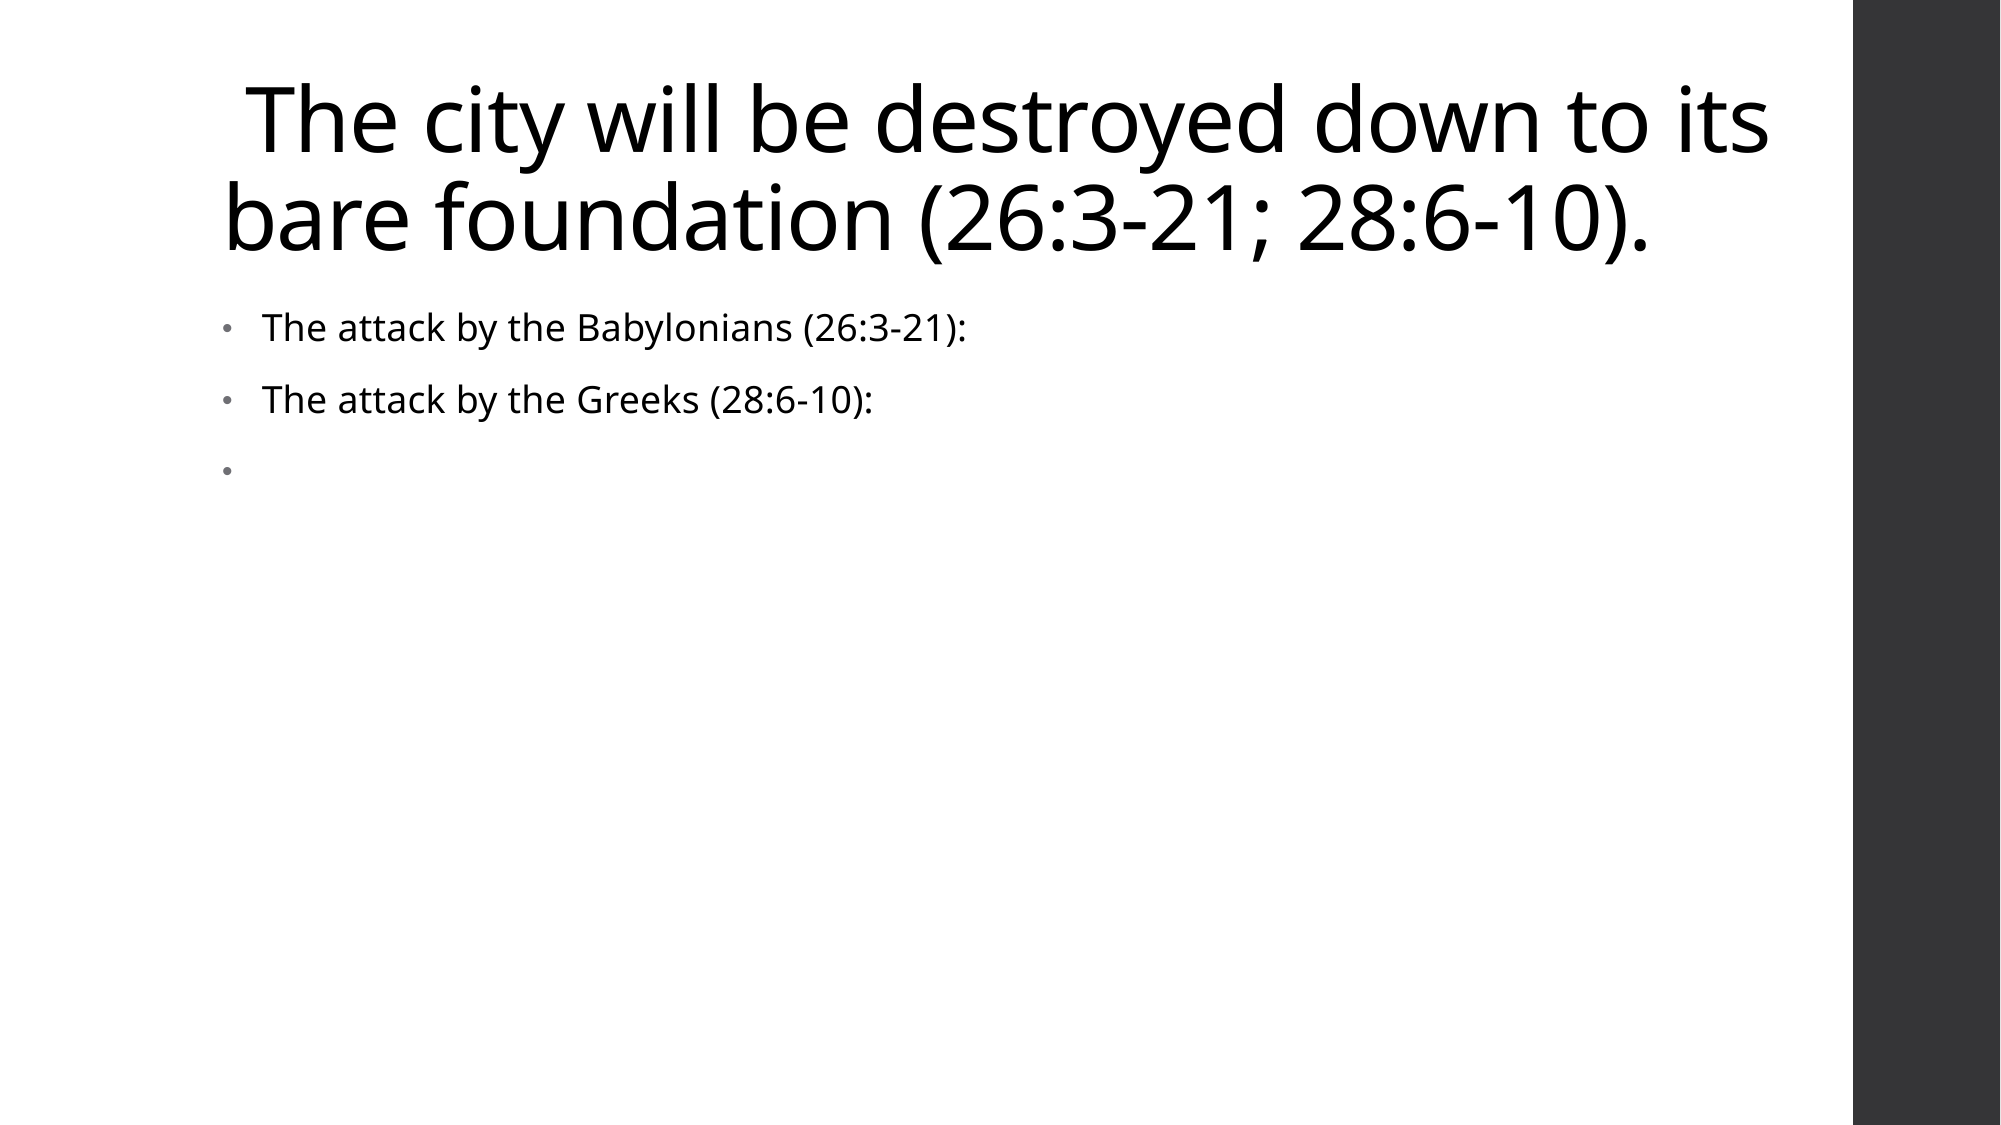

# The city will be destroyed down to its bare foundation (26:3-21; 28:6-10).
 The attack by the Babylonians (26:3-21):
 The attack by the Greeks (28:6-10):